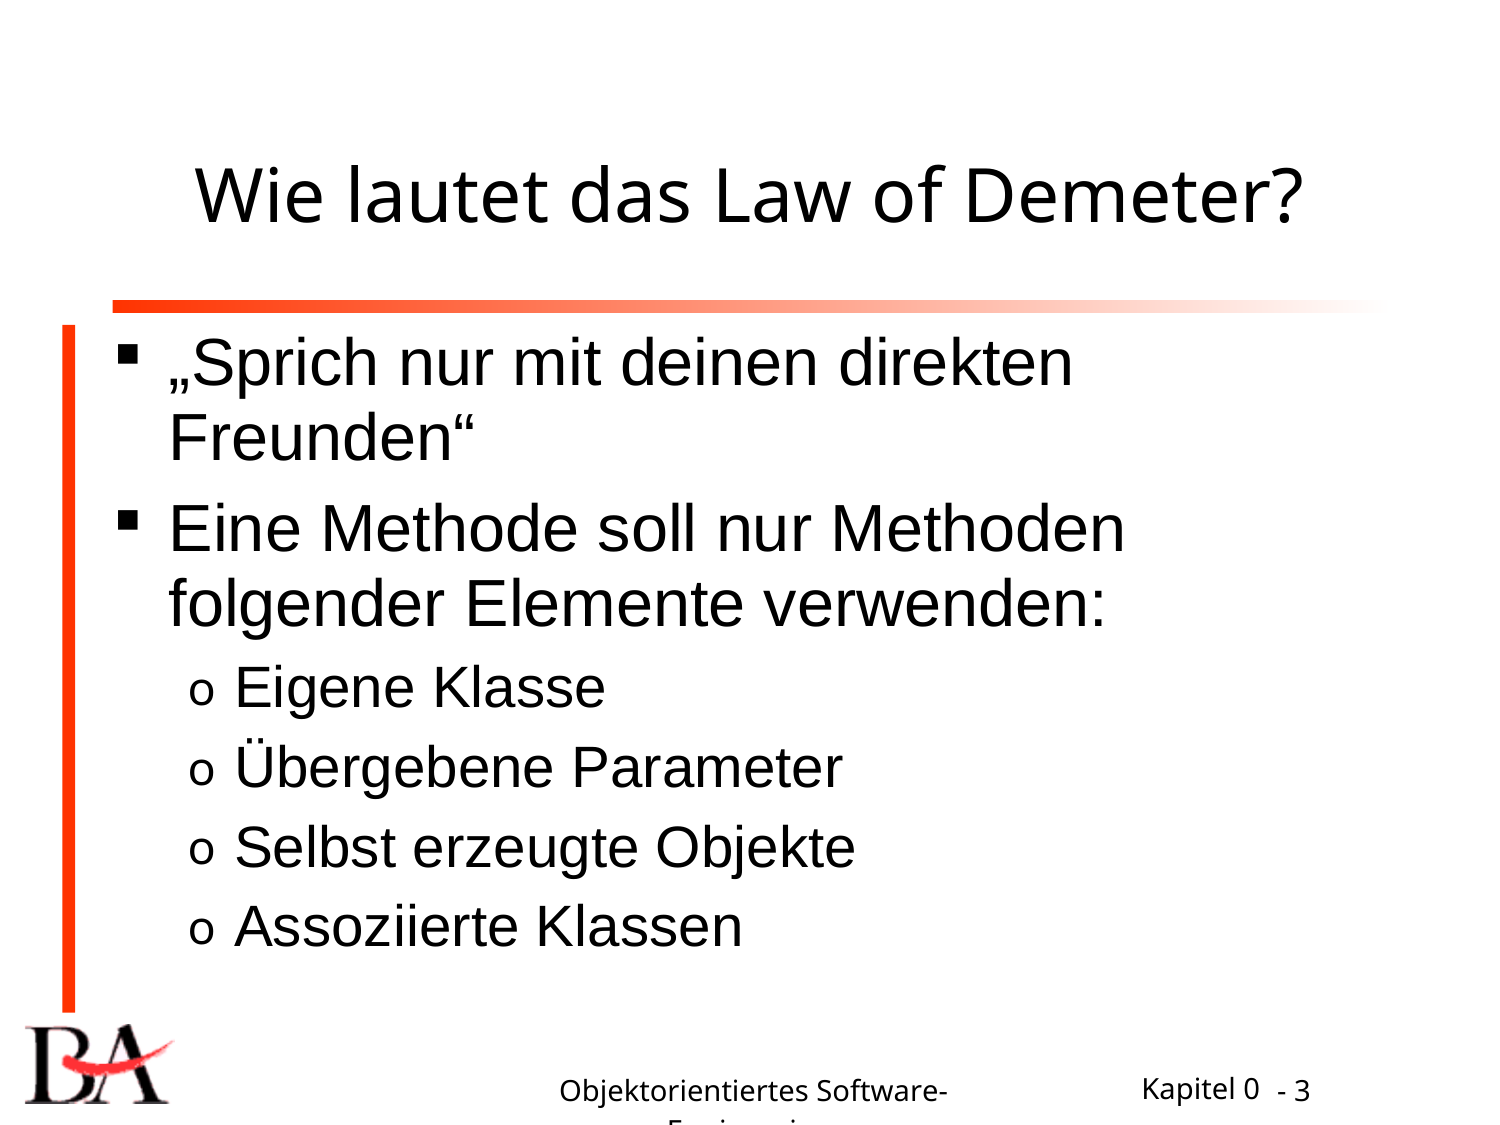

# Wie lautet das Law of Demeter?
„Sprich nur mit deinen direkten Freunden“
Eine Methode soll nur Methoden folgender Elemente verwenden:
Eigene Klasse
Übergebene Parameter
Selbst erzeugte Objekte
Assoziierte Klassen
3